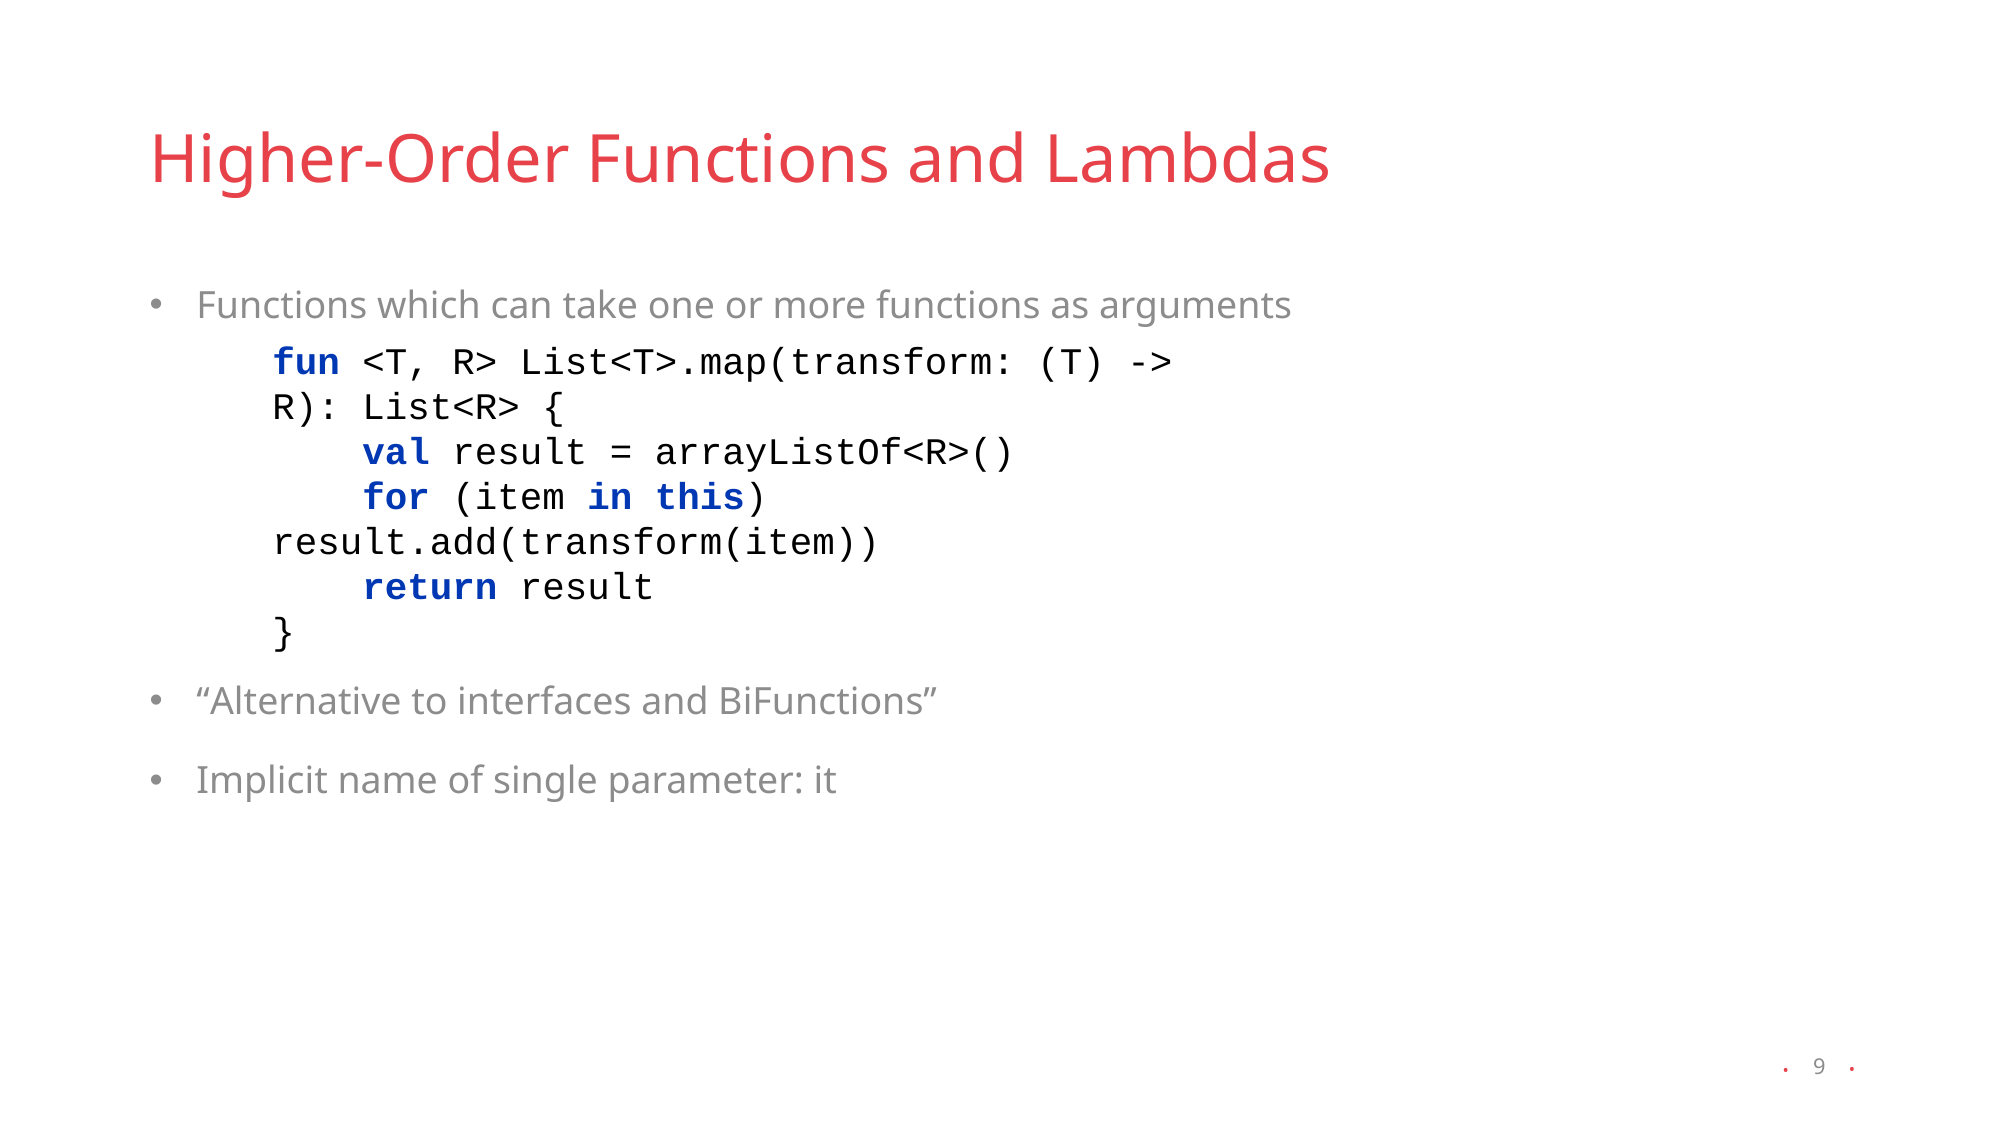

Higher-Order Functions and Lambdas
#
Functions which can take one or more functions as arguments
“Alternative to interfaces and BiFunctions”
Implicit name of single parameter: it
fun <T, R> List<T>.map(transform: (T) -> R): List<R> {
 val result = arrayListOf<R>()
 for (item in this) result.add(transform(item))
 return result
}